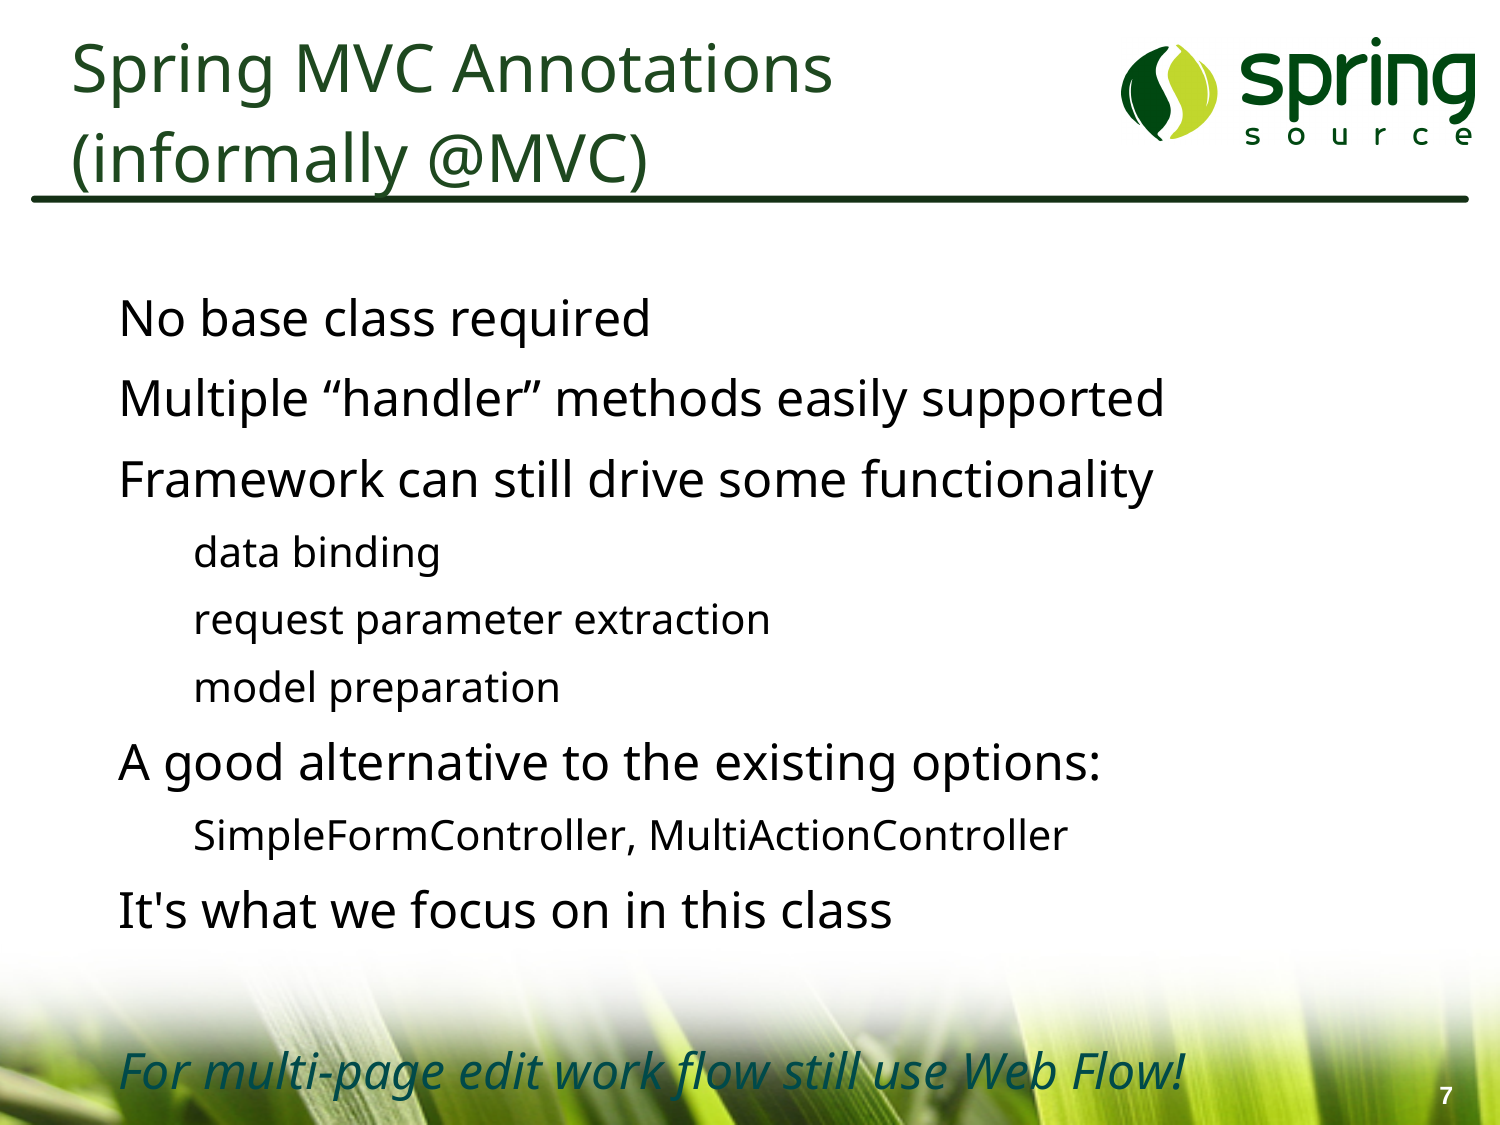

# Spring MVC Annotations (informally @MVC)
No base class required
Multiple “handler” methods easily supported
Framework can still drive some functionality
data binding
request parameter extraction
model preparation
A good alternative to the existing options:
SimpleFormController, MultiActionController
It's what we focus on in this class
For multi-page edit work flow still use Web Flow!